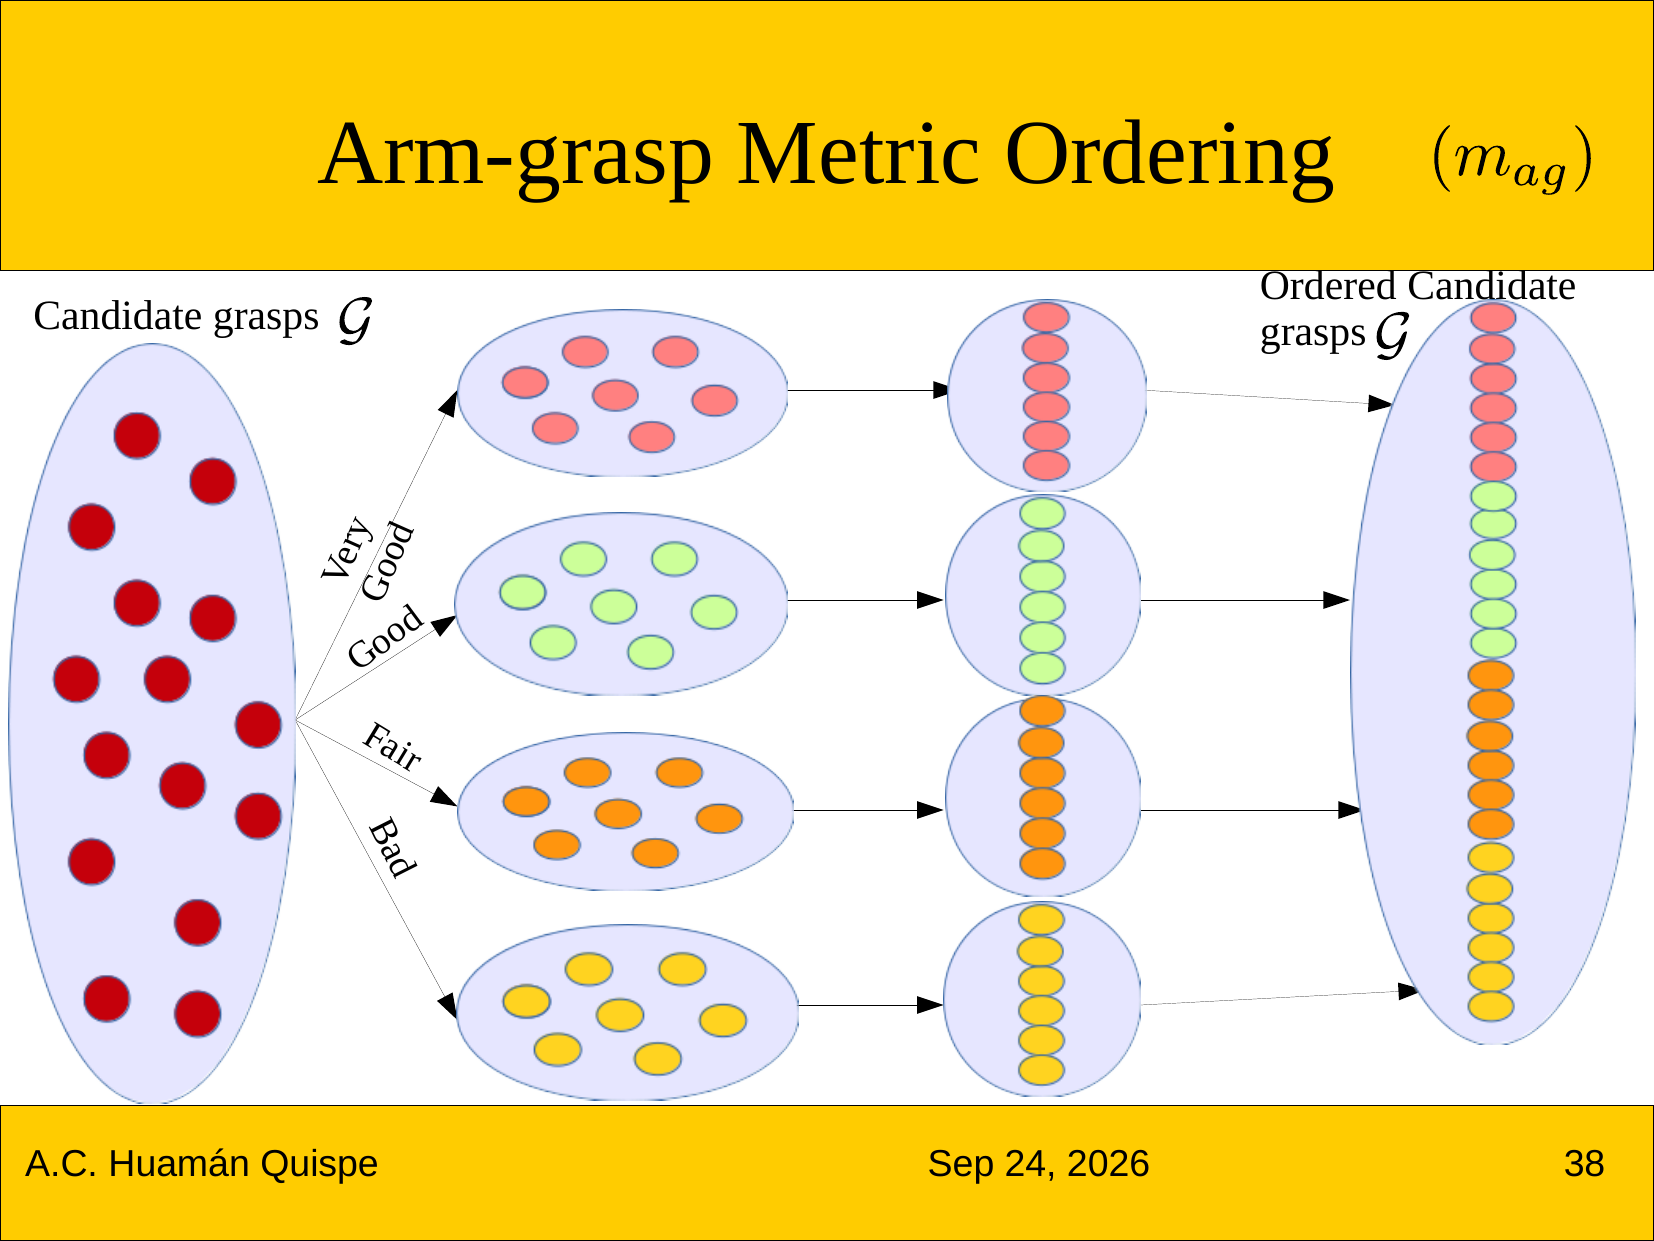

# Arm-grasp Metric Ordering
Ordered Candidate
grasps
Candidate grasps
Very Good
Good
Fair
Bad